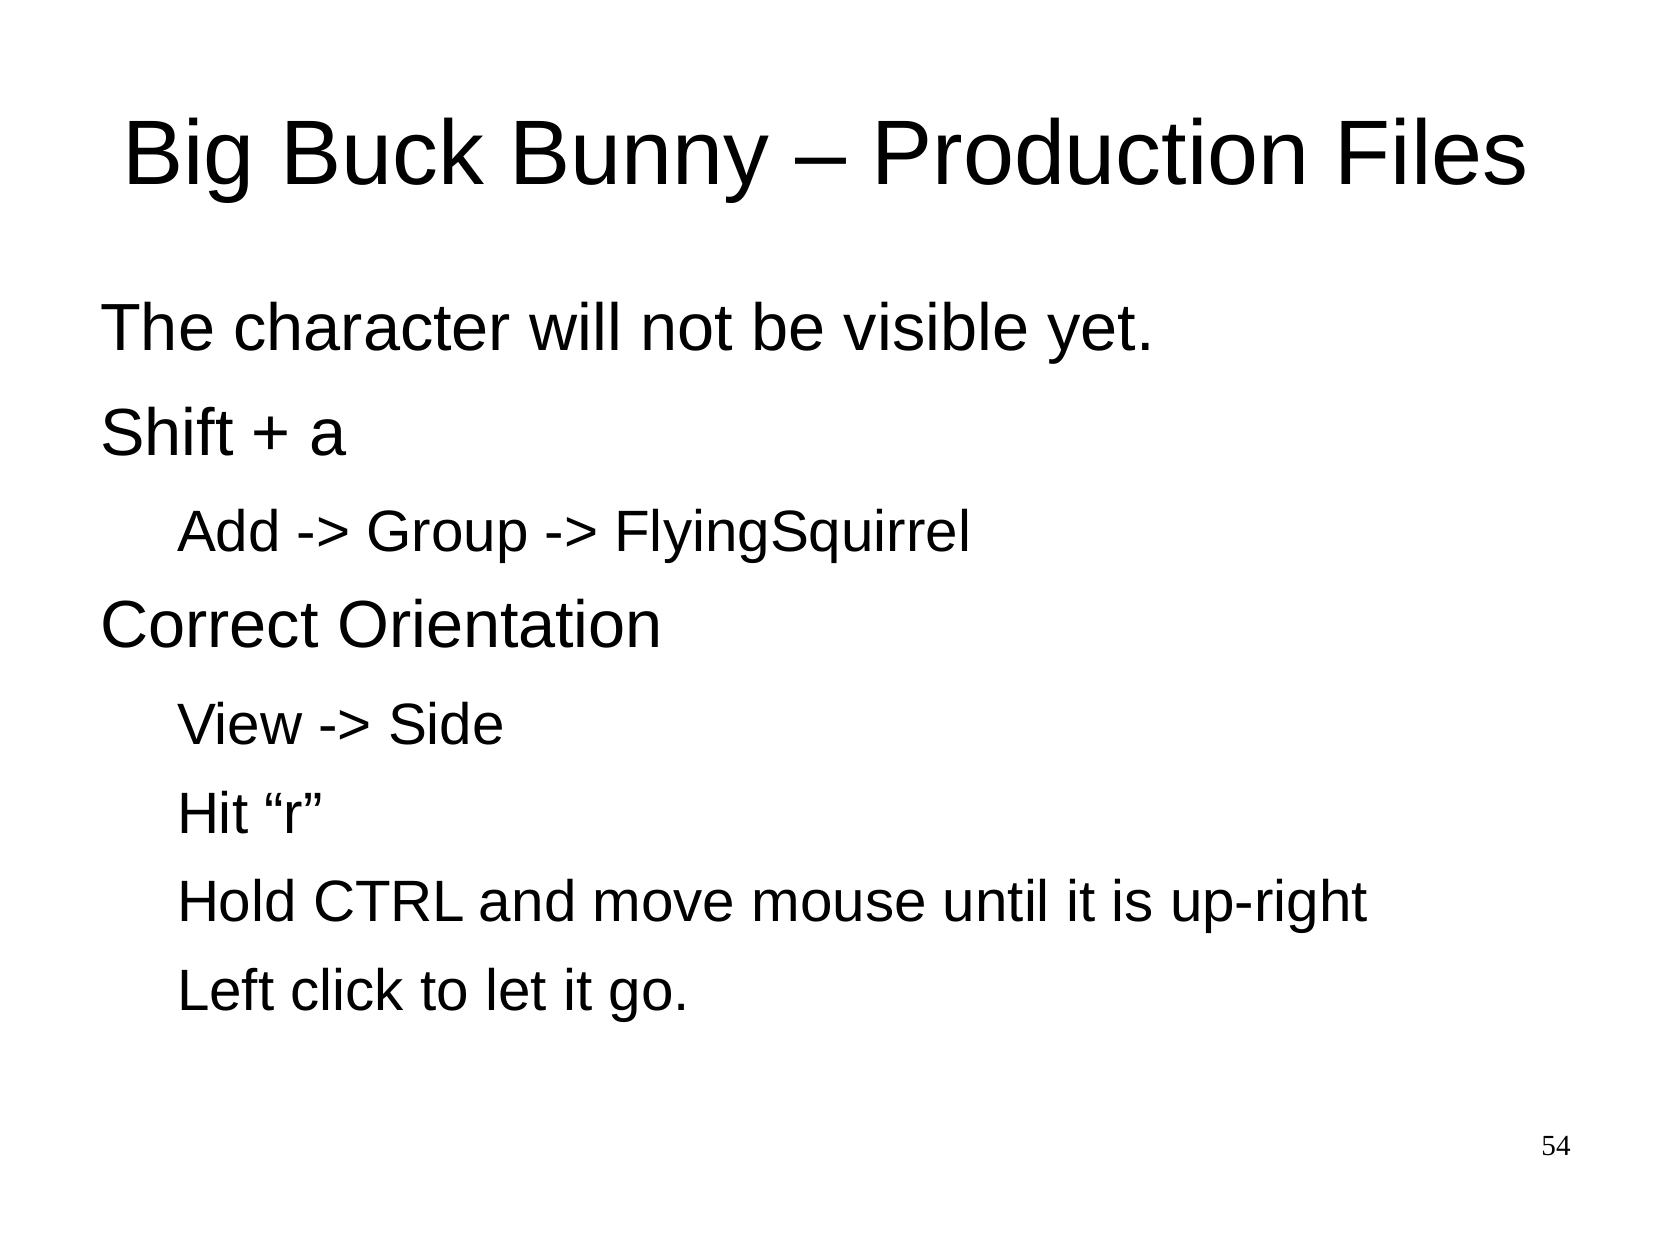

# Big Buck Bunny – Production Files
The character will not be visible yet.
Shift + a
Add -> Group -> FlyingSquirrel
Correct Orientation
View -> Side
Hit “r”
Hold CTRL and move mouse until it is up-right
Left click to let it go.
54